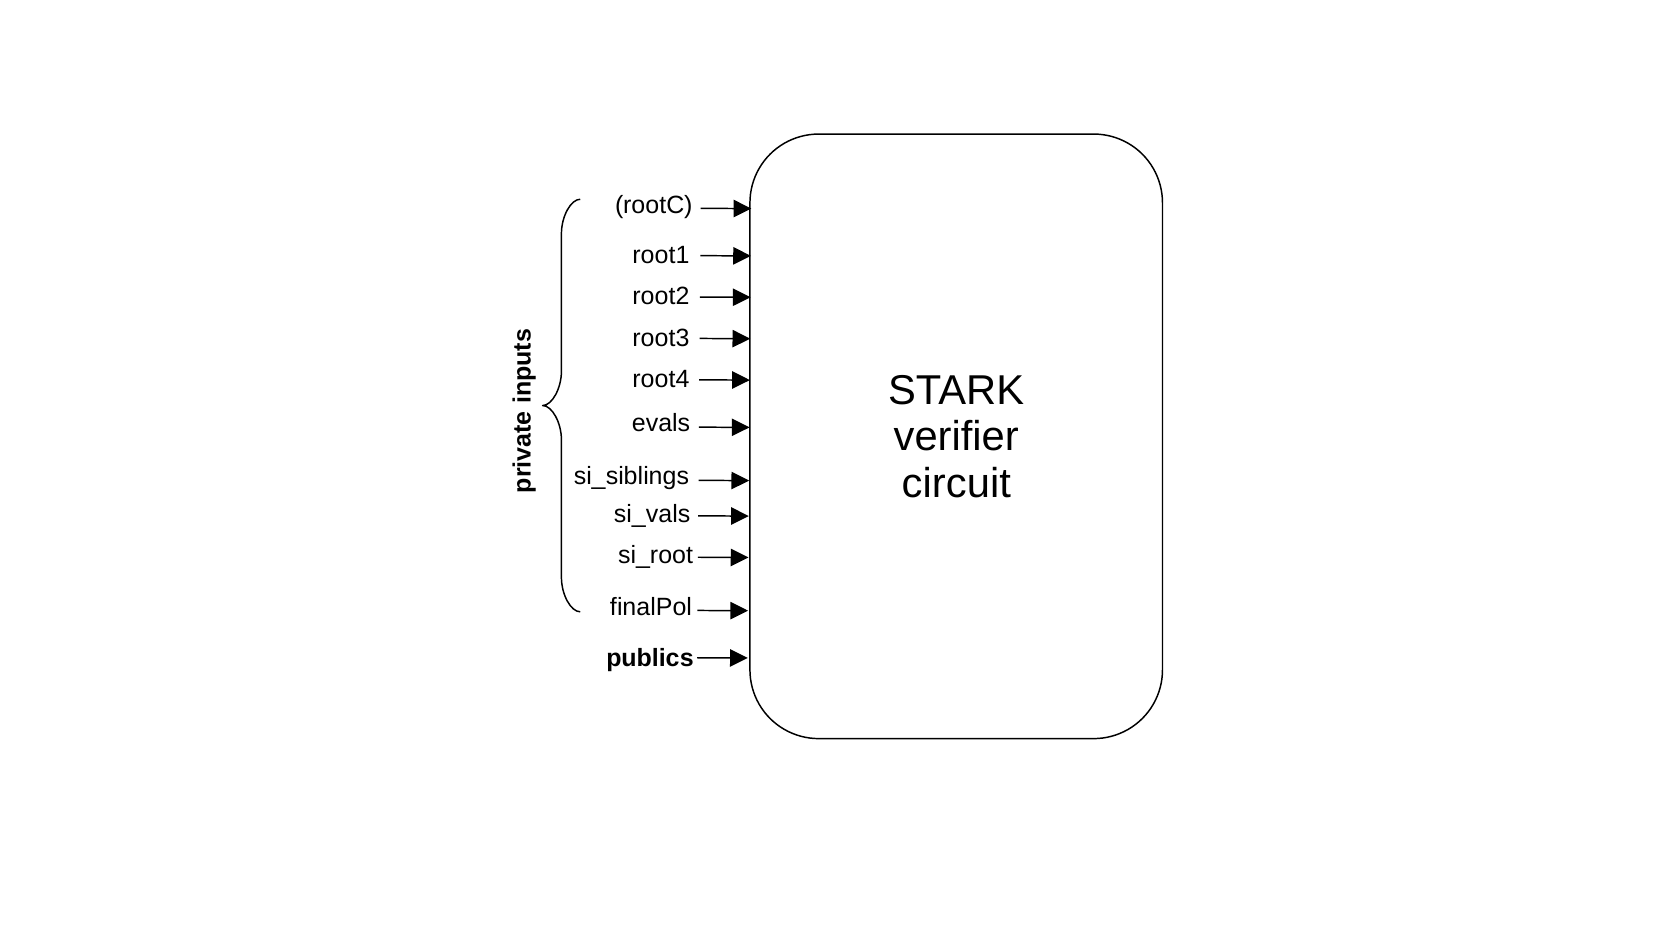

STARK
verifier
circuit
(rootC)
root1
root2
root3
root4
private inputs
evals
si_siblings
si_vals
si_root
finalPol
publics